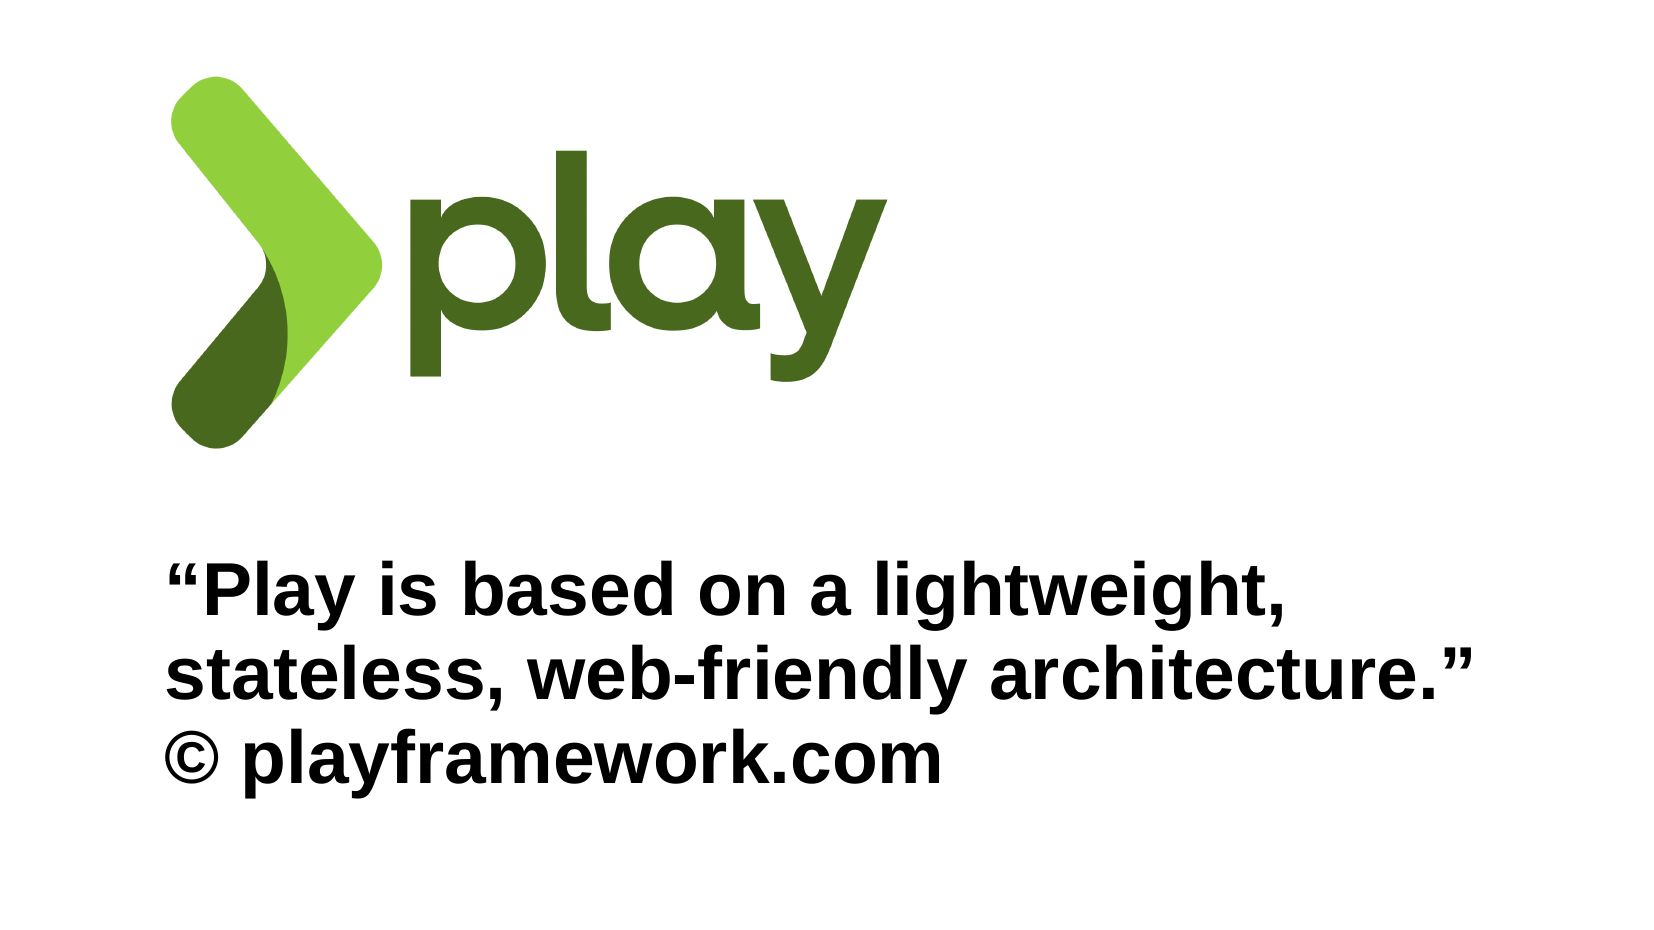

“Play is based on a lightweight, stateless, web-friendly architecture.”
© playframework.com